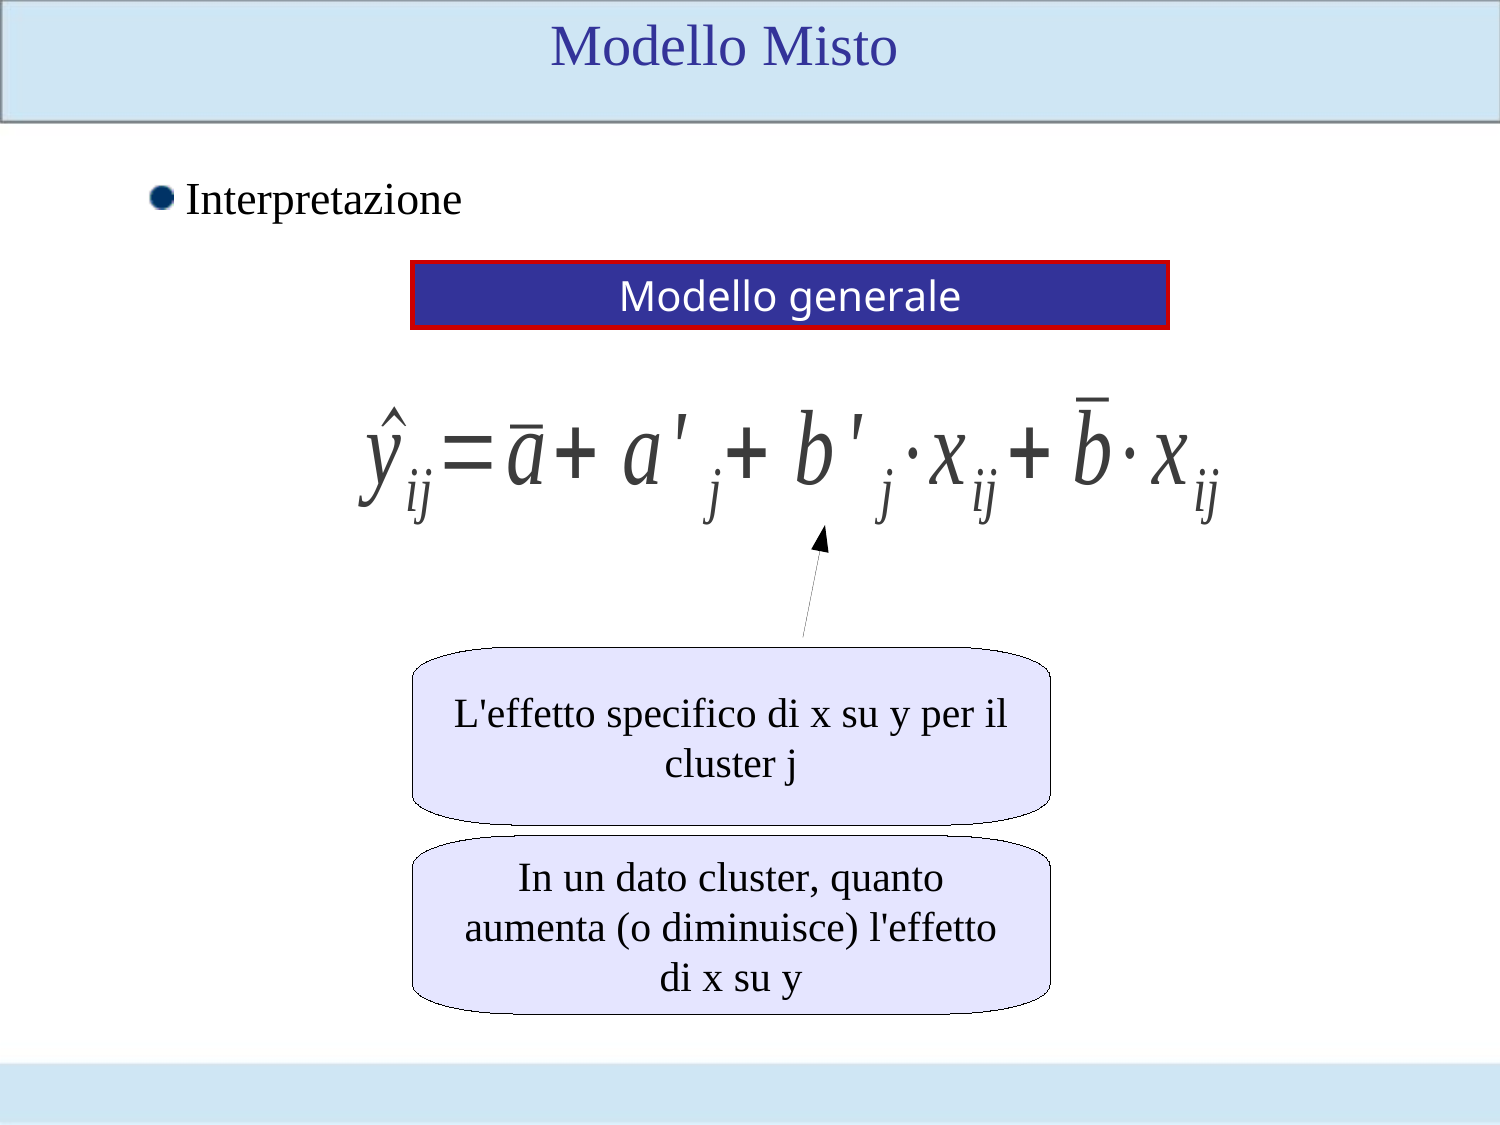

# Modello Misto
 Interpretazione
Modello generale
L'effetto specifico di x su y per il cluster j
In un dato cluster, quanto aumenta (o diminuisce) l'effetto di x su y
31